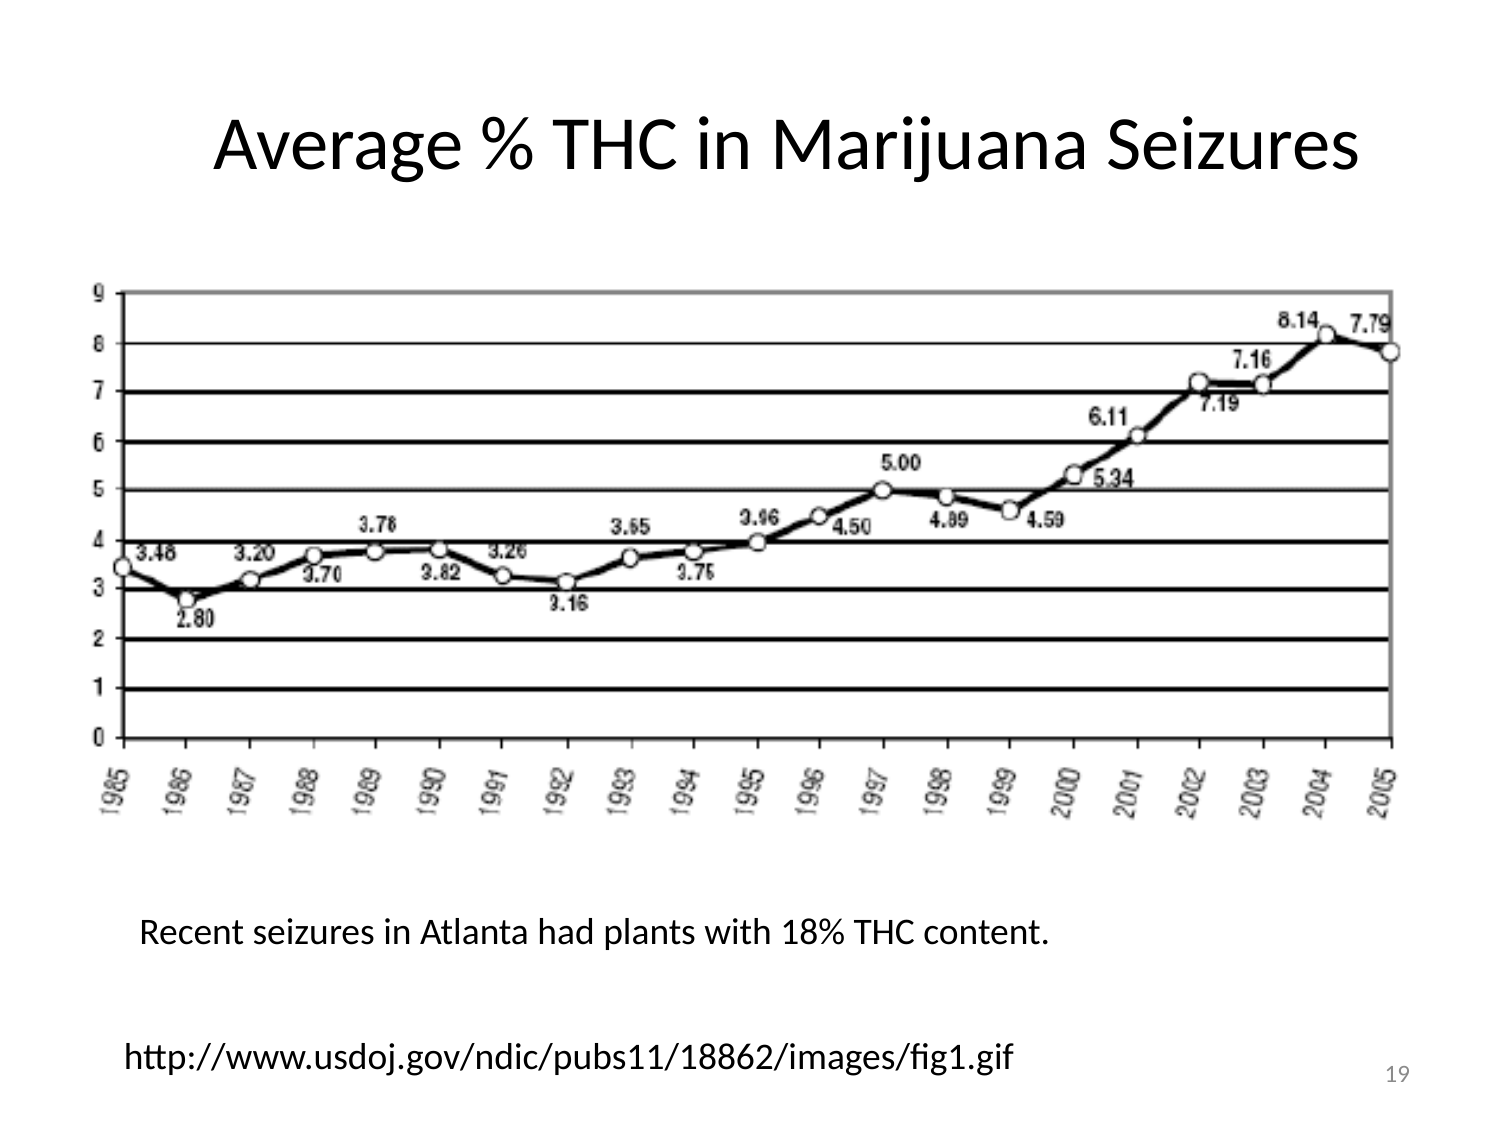

#
Average % THC in Marijuana Seizures
Recent seizures in Atlanta had plants with 18% THC content.
http://www.usdoj.gov/ndic/pubs11/18862/images/fig1.gif
19